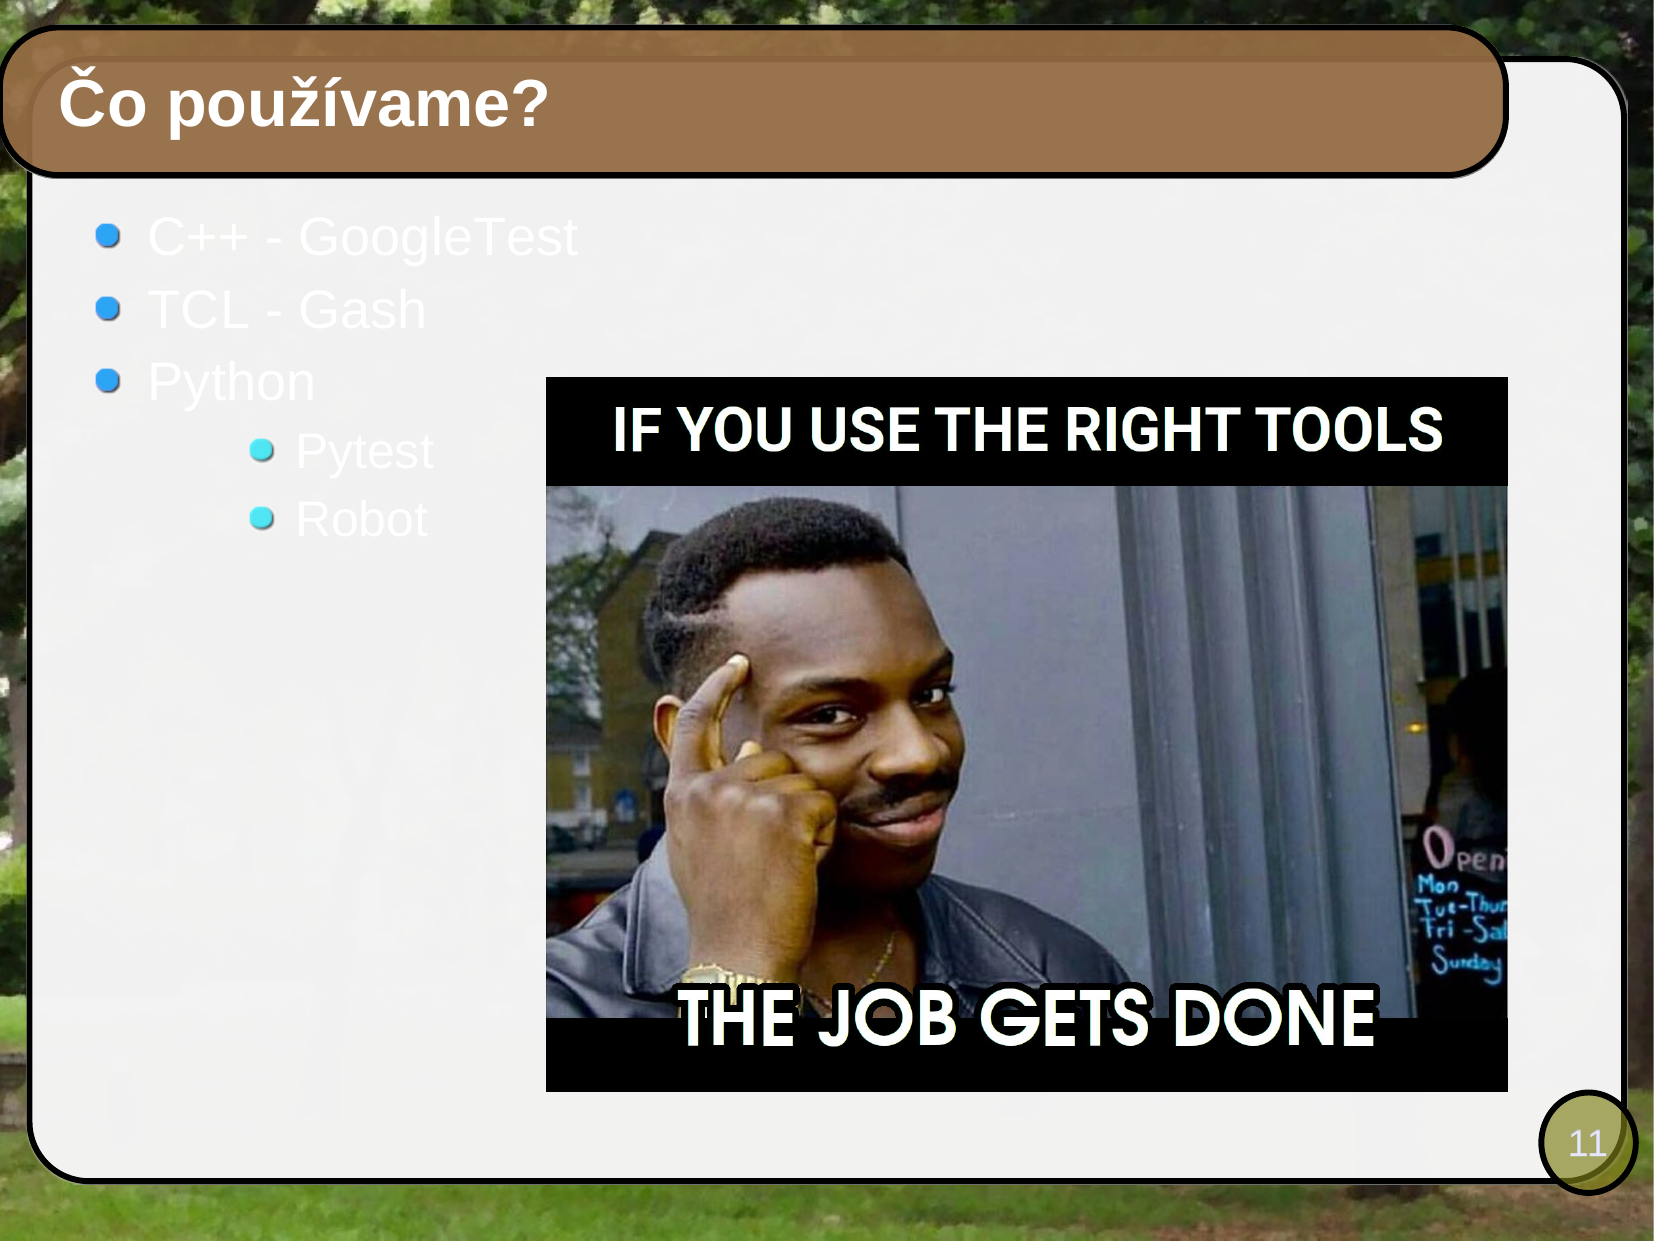

# Čo používame?
C++ - GoogleTest
TCL - Gash
Python
Pytest
Robot
11